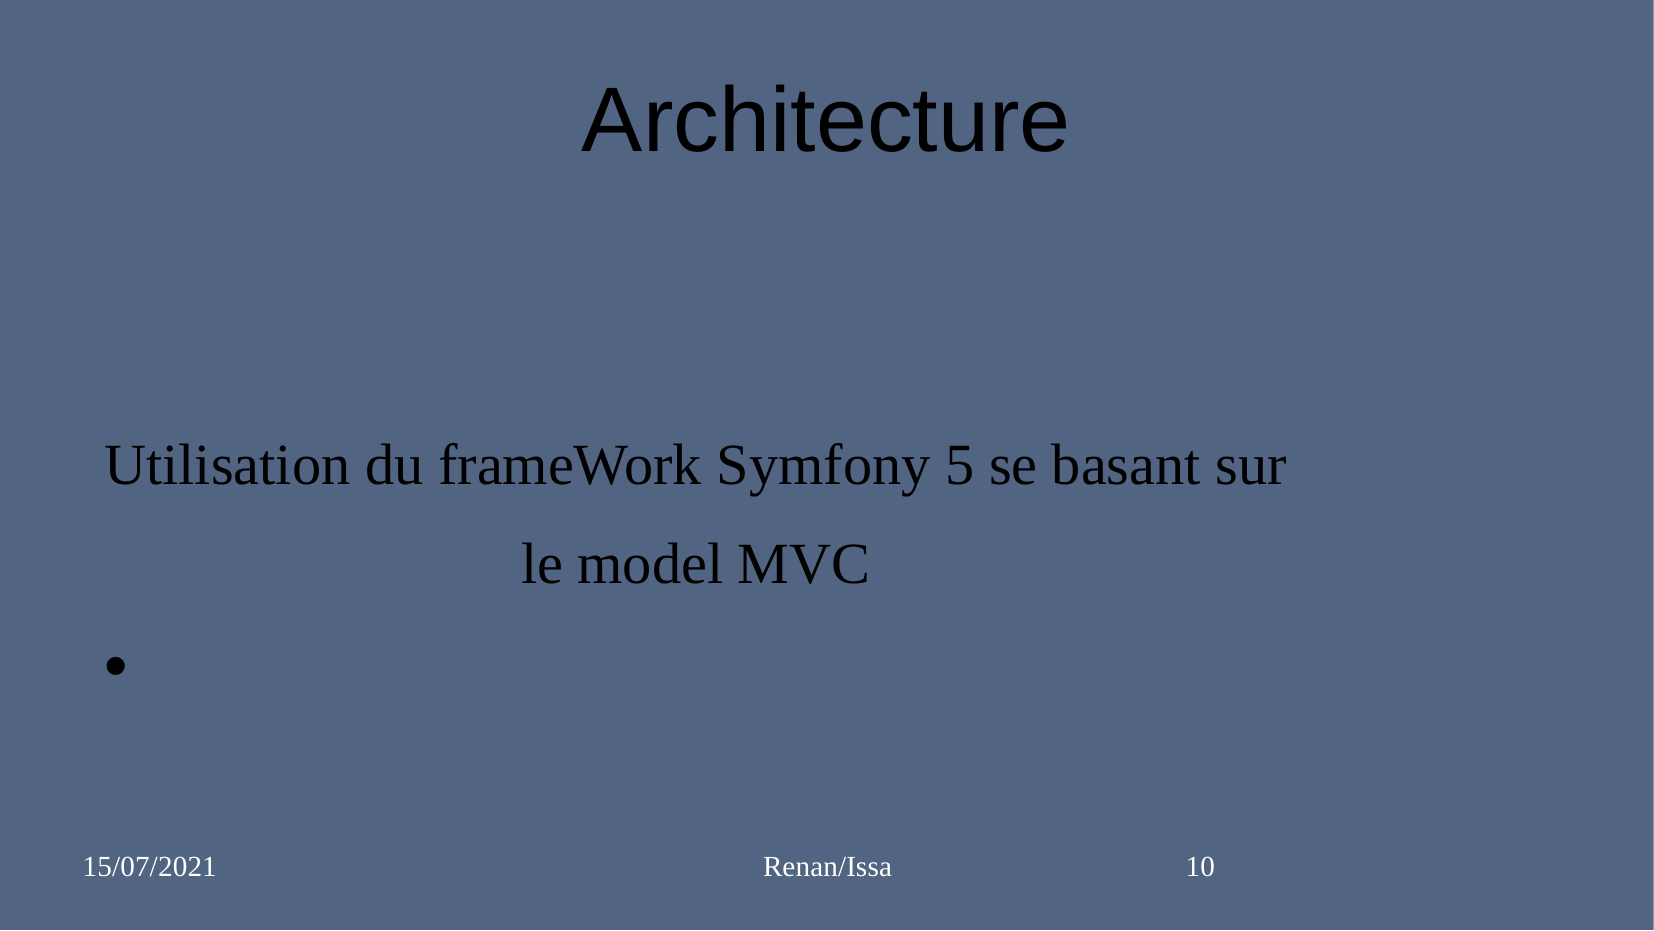

# Architecture
Utilisation du frameWork Symfony 5 se basant sur
le model MVC
15/07/2021
Renan/Issa